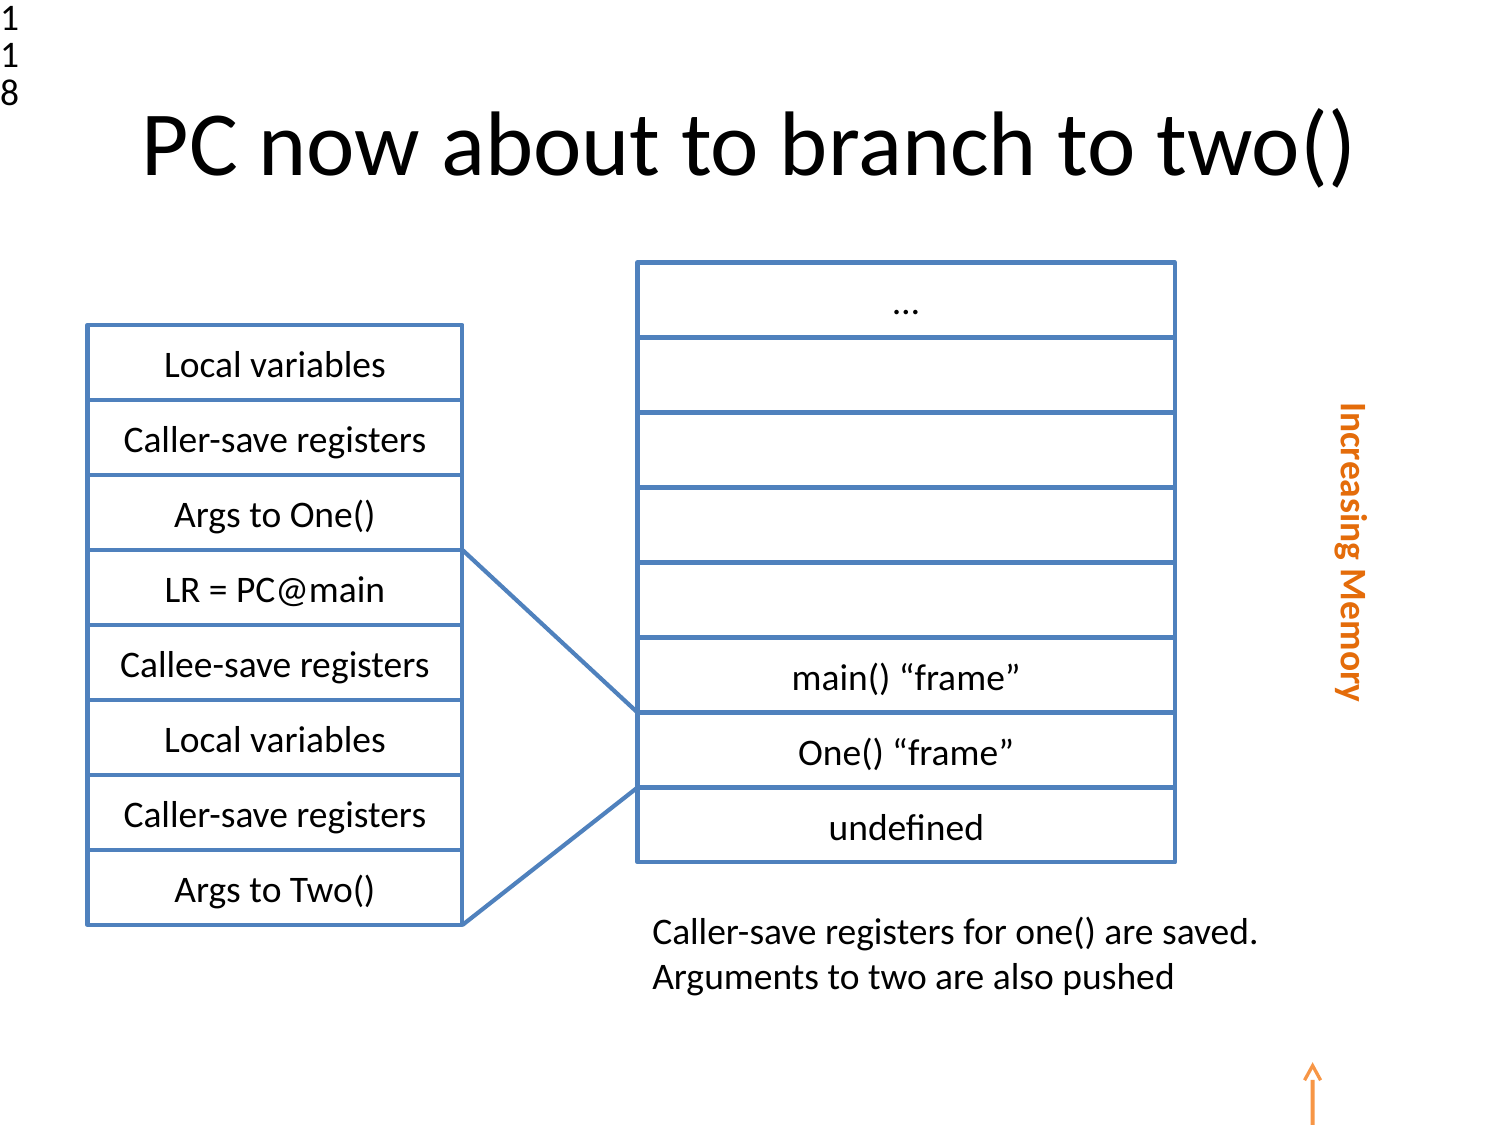

# PC now about to branch to two()
…
Local variables
Caller-save registers
Args to One()
LR = PC@main
Increasing Memory
Callee-save registers
main() “frame”
Local variables
One() “frame”
Caller-save registers
undefined
Args to Two()
Caller-save registers for one() are saved.
Arguments to two are also pushed